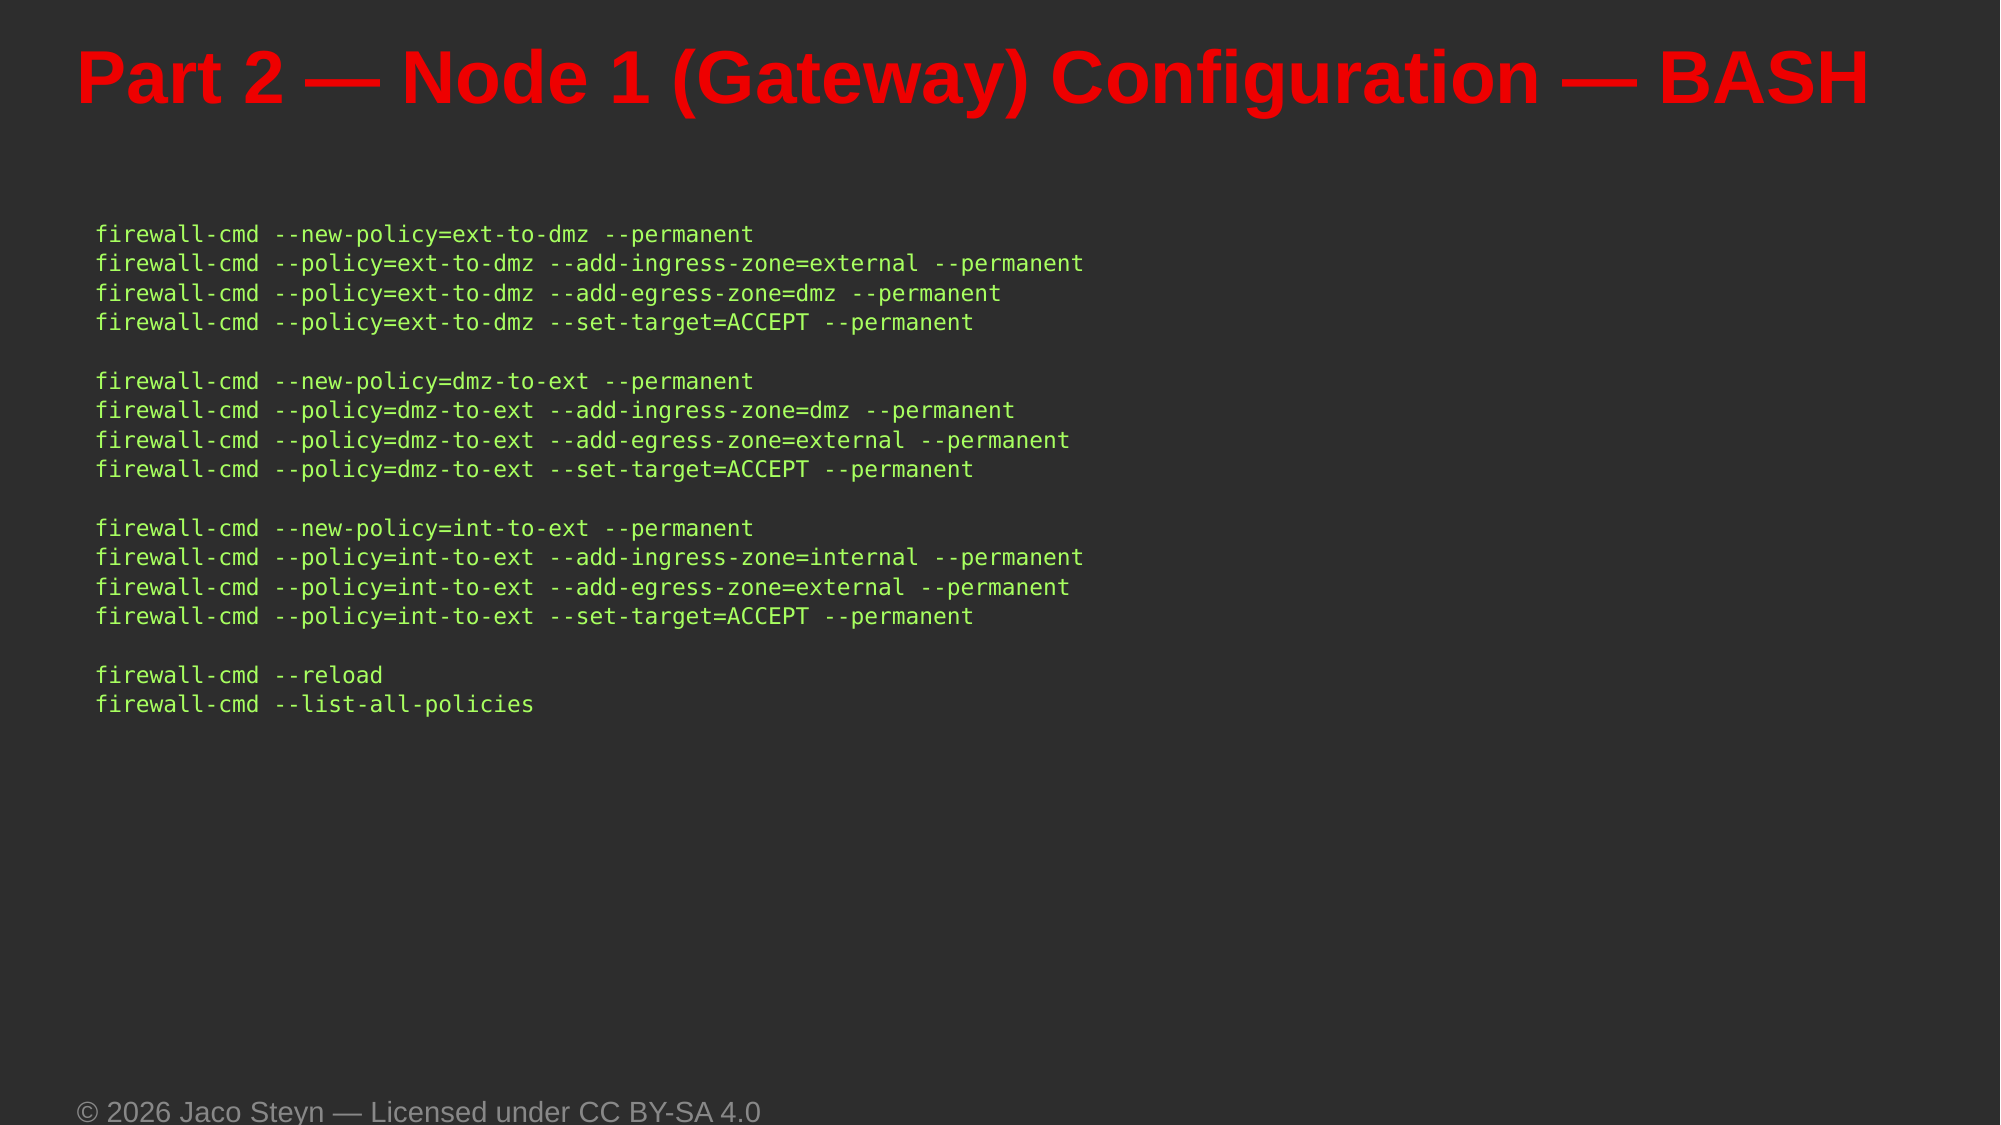

Part 2 — Node 1 (Gateway) Configuration — BASH
firewall-cmd --new-policy=ext-to-dmz --permanent
firewall-cmd --policy=ext-to-dmz --add-ingress-zone=external --permanent
firewall-cmd --policy=ext-to-dmz --add-egress-zone=dmz --permanent
firewall-cmd --policy=ext-to-dmz --set-target=ACCEPT --permanent
firewall-cmd --new-policy=dmz-to-ext --permanent
firewall-cmd --policy=dmz-to-ext --add-ingress-zone=dmz --permanent
firewall-cmd --policy=dmz-to-ext --add-egress-zone=external --permanent
firewall-cmd --policy=dmz-to-ext --set-target=ACCEPT --permanent
firewall-cmd --new-policy=int-to-ext --permanent
firewall-cmd --policy=int-to-ext --add-ingress-zone=internal --permanent
firewall-cmd --policy=int-to-ext --add-egress-zone=external --permanent
firewall-cmd --policy=int-to-ext --set-target=ACCEPT --permanent
firewall-cmd --reload
firewall-cmd --list-all-policies
© 2026 Jaco Steyn — Licensed under CC BY-SA 4.0